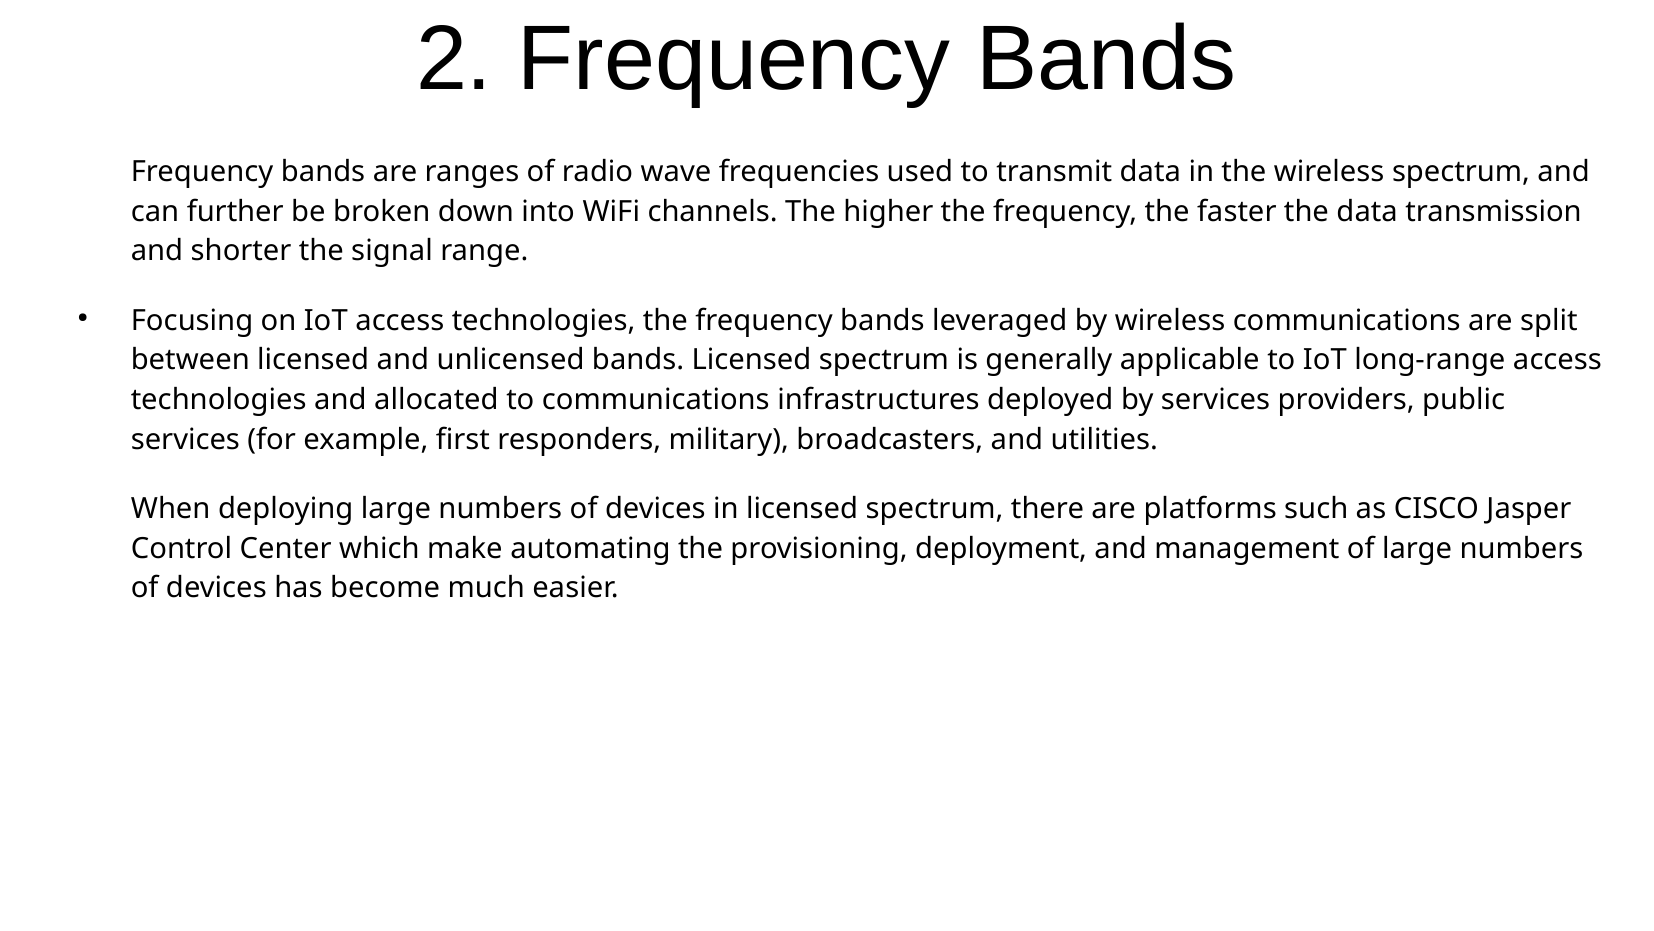

# 2. Frequency Bands
Frequency bands are ranges of radio wave frequencies used to transmit data in the wireless spectrum, and can further be broken down into WiFi channels. The higher the frequency, the faster the data transmission and shorter the signal range.
Focusing on IoT access technologies, the frequency bands leveraged by wireless communications are split between licensed and unlicensed bands. Licensed spectrum is generally applicable to IoT long-range access technologies and allocated to communications infrastructures deployed by services providers, public services (for example, first responders, military), broadcasters, and utilities.
When deploying large numbers of devices in licensed spectrum, there are platforms such as CISCO Jasper Control Center which make automating the provisioning, deployment, and management of large numbers of devices has become much easier.